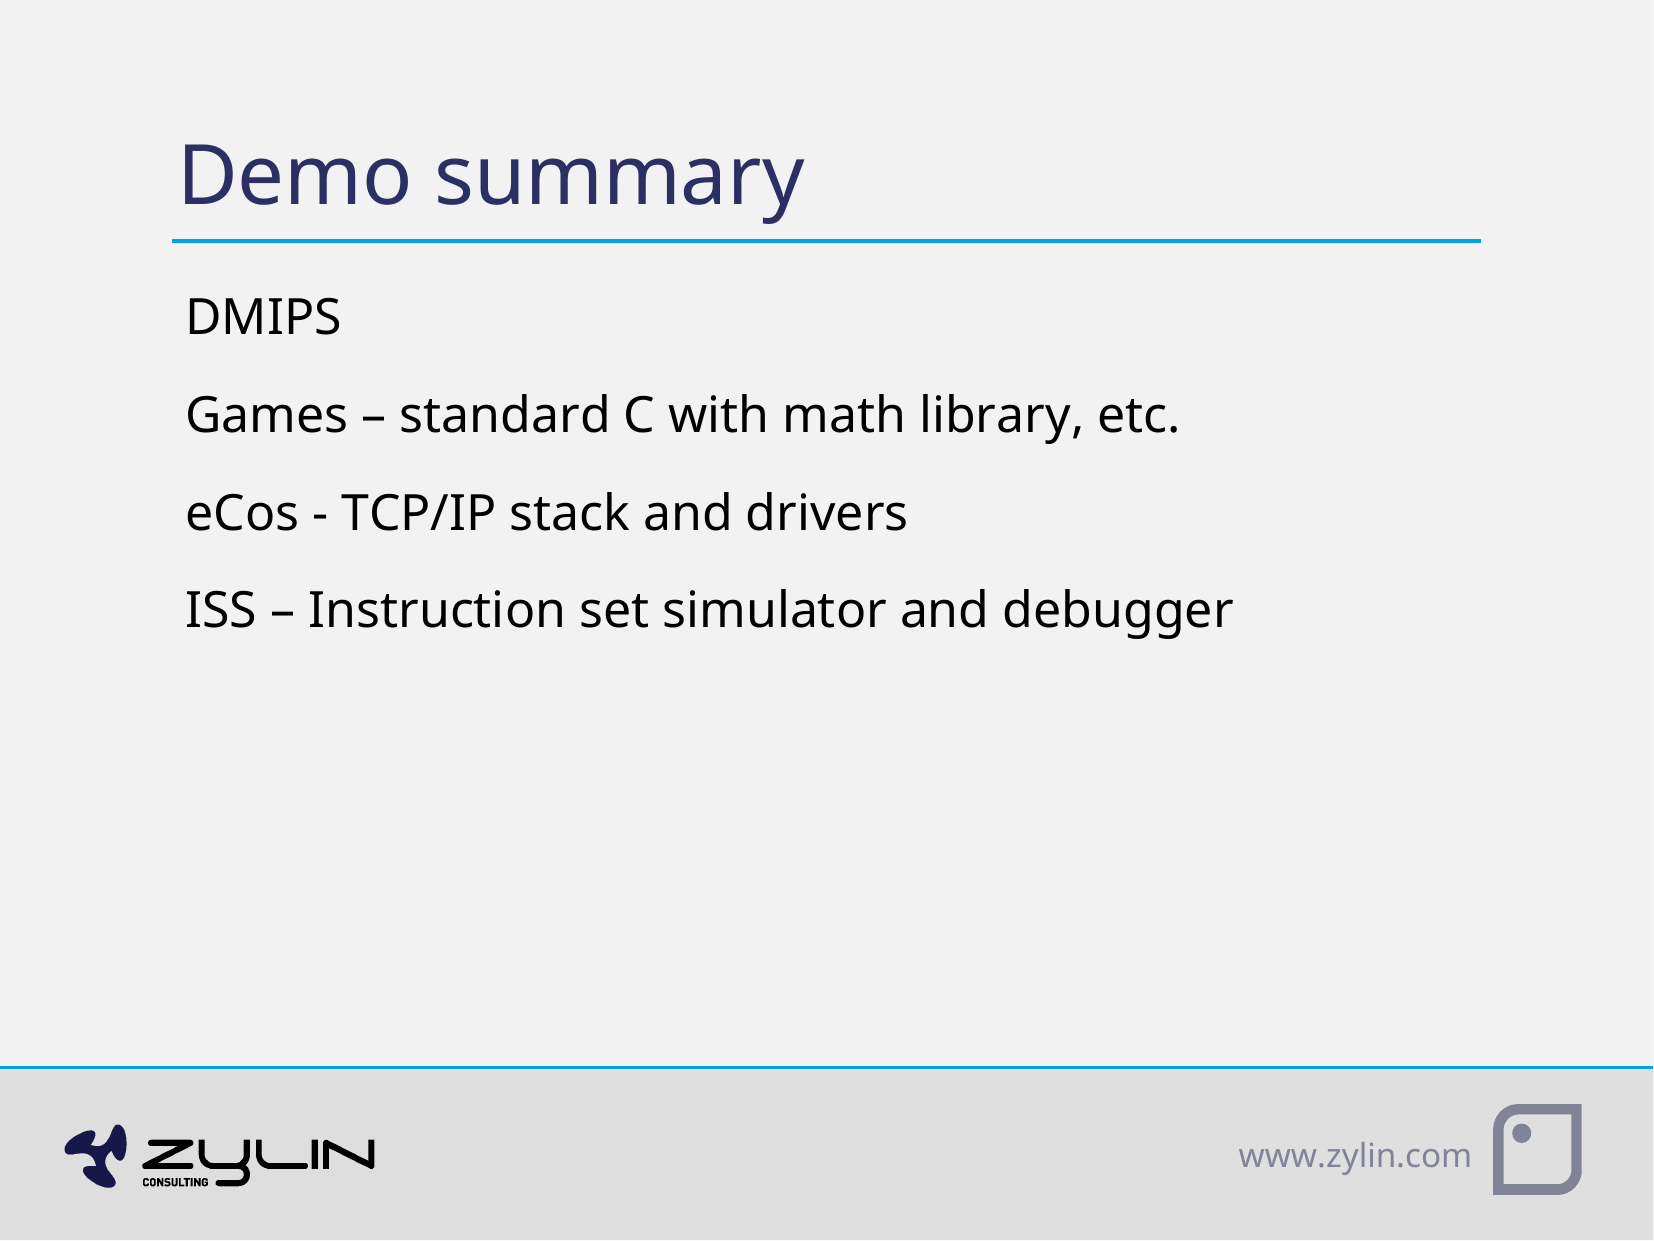

# Demo summary
DMIPS
Games – standard C with math library, etc.
eCos - TCP/IP stack and drivers
ISS – Instruction set simulator and debugger